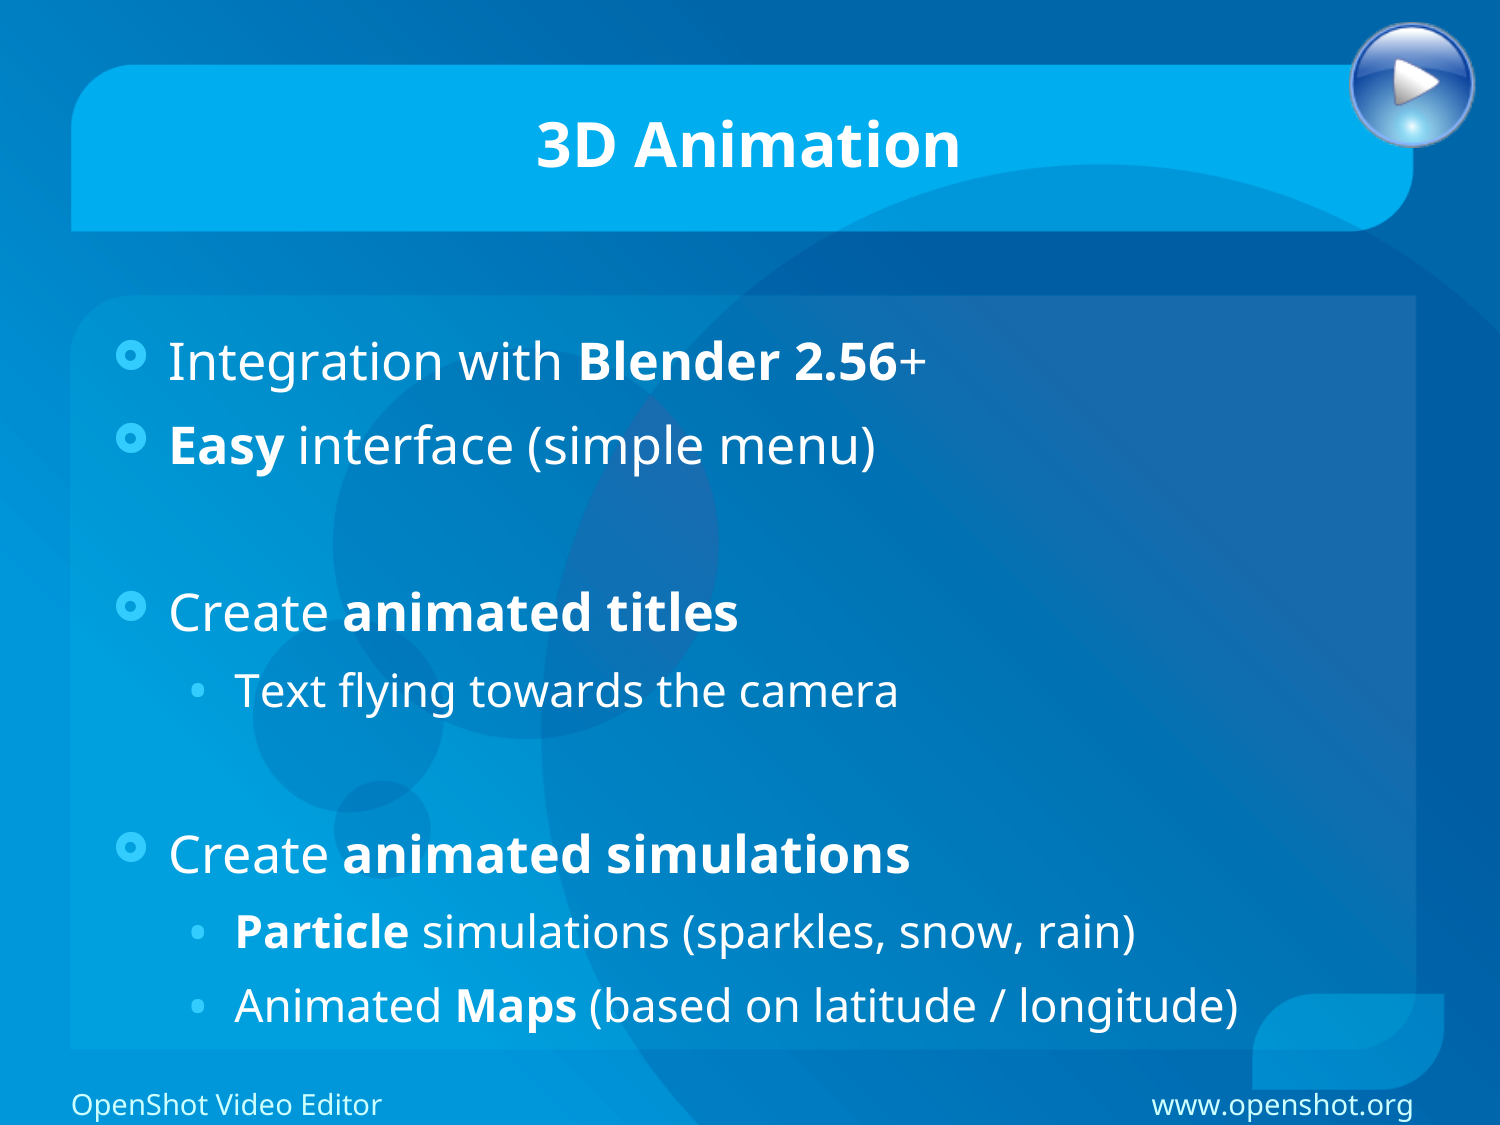

# 3D Animation
Integration with Blender 2.56+
Easy interface (simple menu)
Create animated titles
Text flying towards the camera
Create animated simulations
Particle simulations (sparkles, snow, rain)
Animated Maps (based on latitude / longitude)